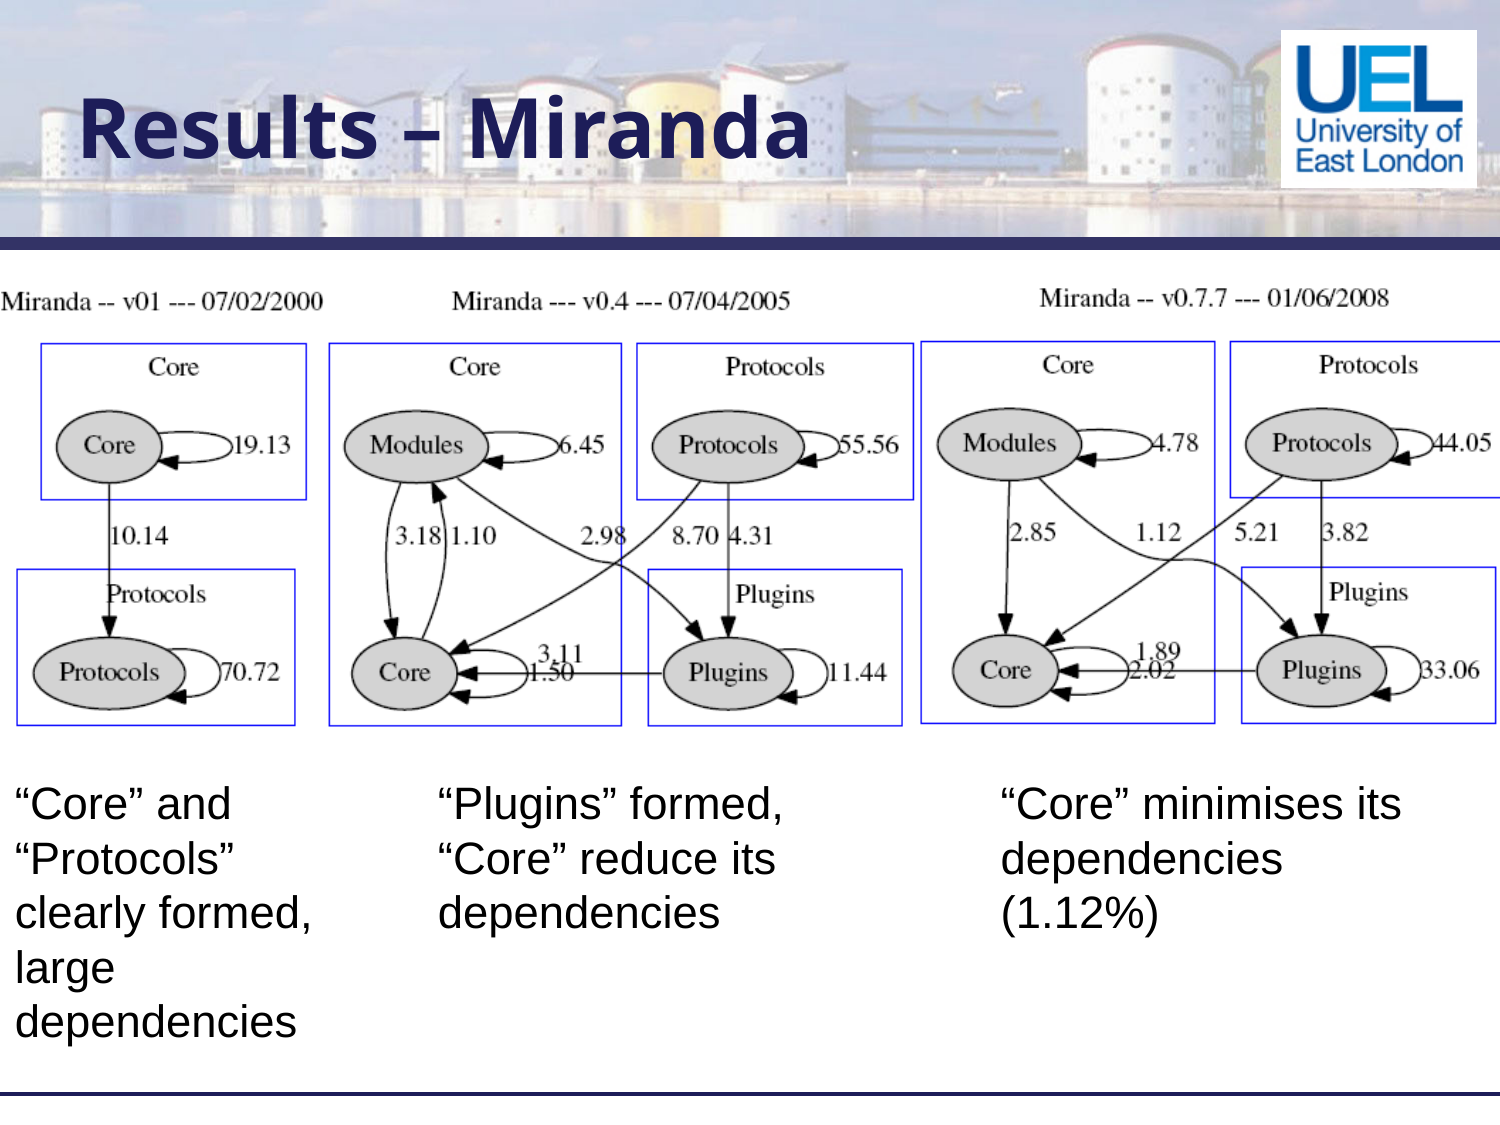

# Results – Miranda
“Core” and “Protocols”
clearly formed, large dependencies
“Plugins” formed, “Core” reduce its dependencies
“Core” minimises its dependencies (1.12%)